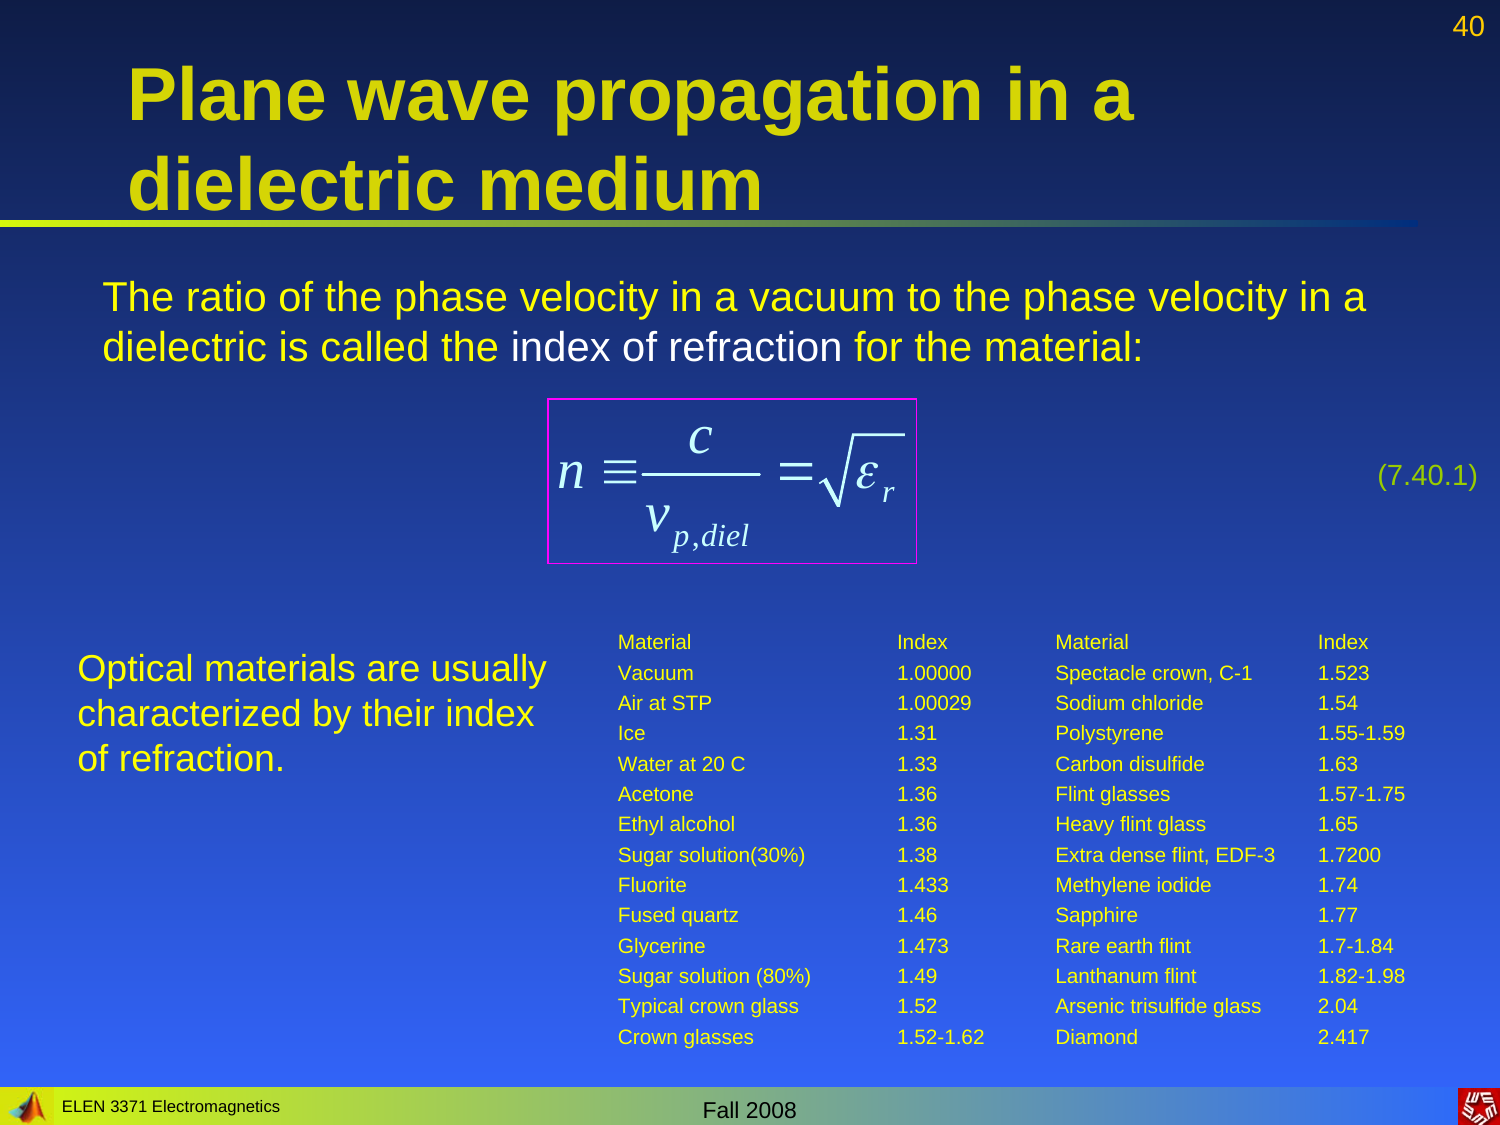

# Plane wave propagation in a dielectric medium
The ratio of the phase velocity in a vacuum to the phase velocity in a dielectric is called the index of refraction for the material:
(7.40.1)
| Material | Index | Material | Index |
| --- | --- | --- | --- |
| Vacuum | 1.00000 | Spectacle crown, C-1 | 1.523 |
| Air at STP | 1.00029 | Sodium chloride | 1.54 |
| Ice | 1.31 | Polystyrene | 1.55-1.59 |
| Water at 20 C | 1.33 | Carbon disulfide | 1.63 |
| Acetone | 1.36 | Flint glasses | 1.57-1.75 |
| Ethyl alcohol | 1.36 | Heavy flint glass | 1.65 |
| Sugar solution(30%) | 1.38 | Extra dense flint, EDF-3 | 1.7200 |
| Fluorite | 1.433 | Methylene iodide | 1.74 |
| Fused quartz | 1.46 | Sapphire | 1.77 |
| Glycerine | 1.473 | Rare earth flint | 1.7-1.84 |
| Sugar solution (80%) | 1.49 | Lanthanum flint | 1.82-1.98 |
| Typical crown glass | 1.52 | Arsenic trisulfide glass | 2.04 |
| Crown glasses | 1.52-1.62 | Diamond | 2.417 |
Optical materials are usually characterized by their index of refraction.